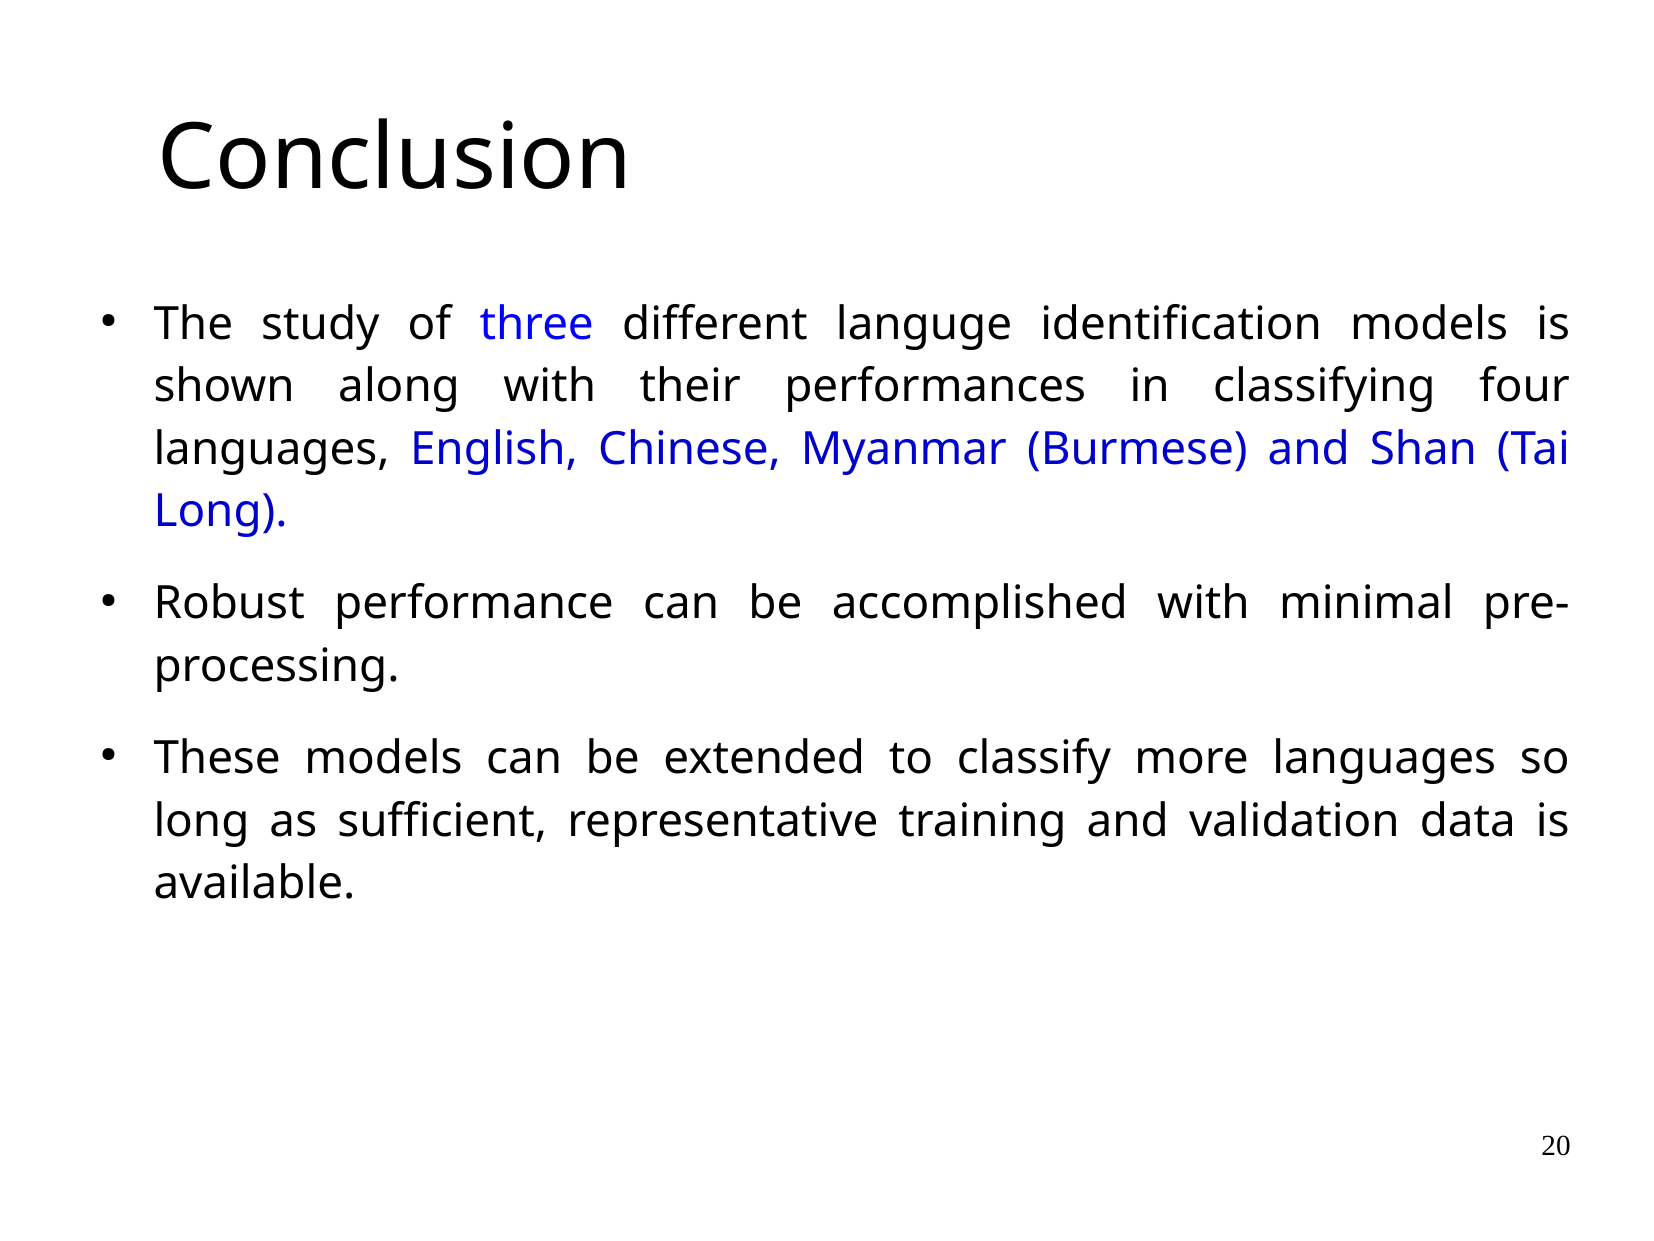

# Conclusion
The study of three different languge identification models is shown along with their performances in classifying four languages, English, Chinese, Myanmar (Burmese) and Shan (Tai Long).
Robust performance can be accomplished with minimal pre-processing.
These models can be extended to classify more languages so long as sufficient, representative training and validation data is available.
20